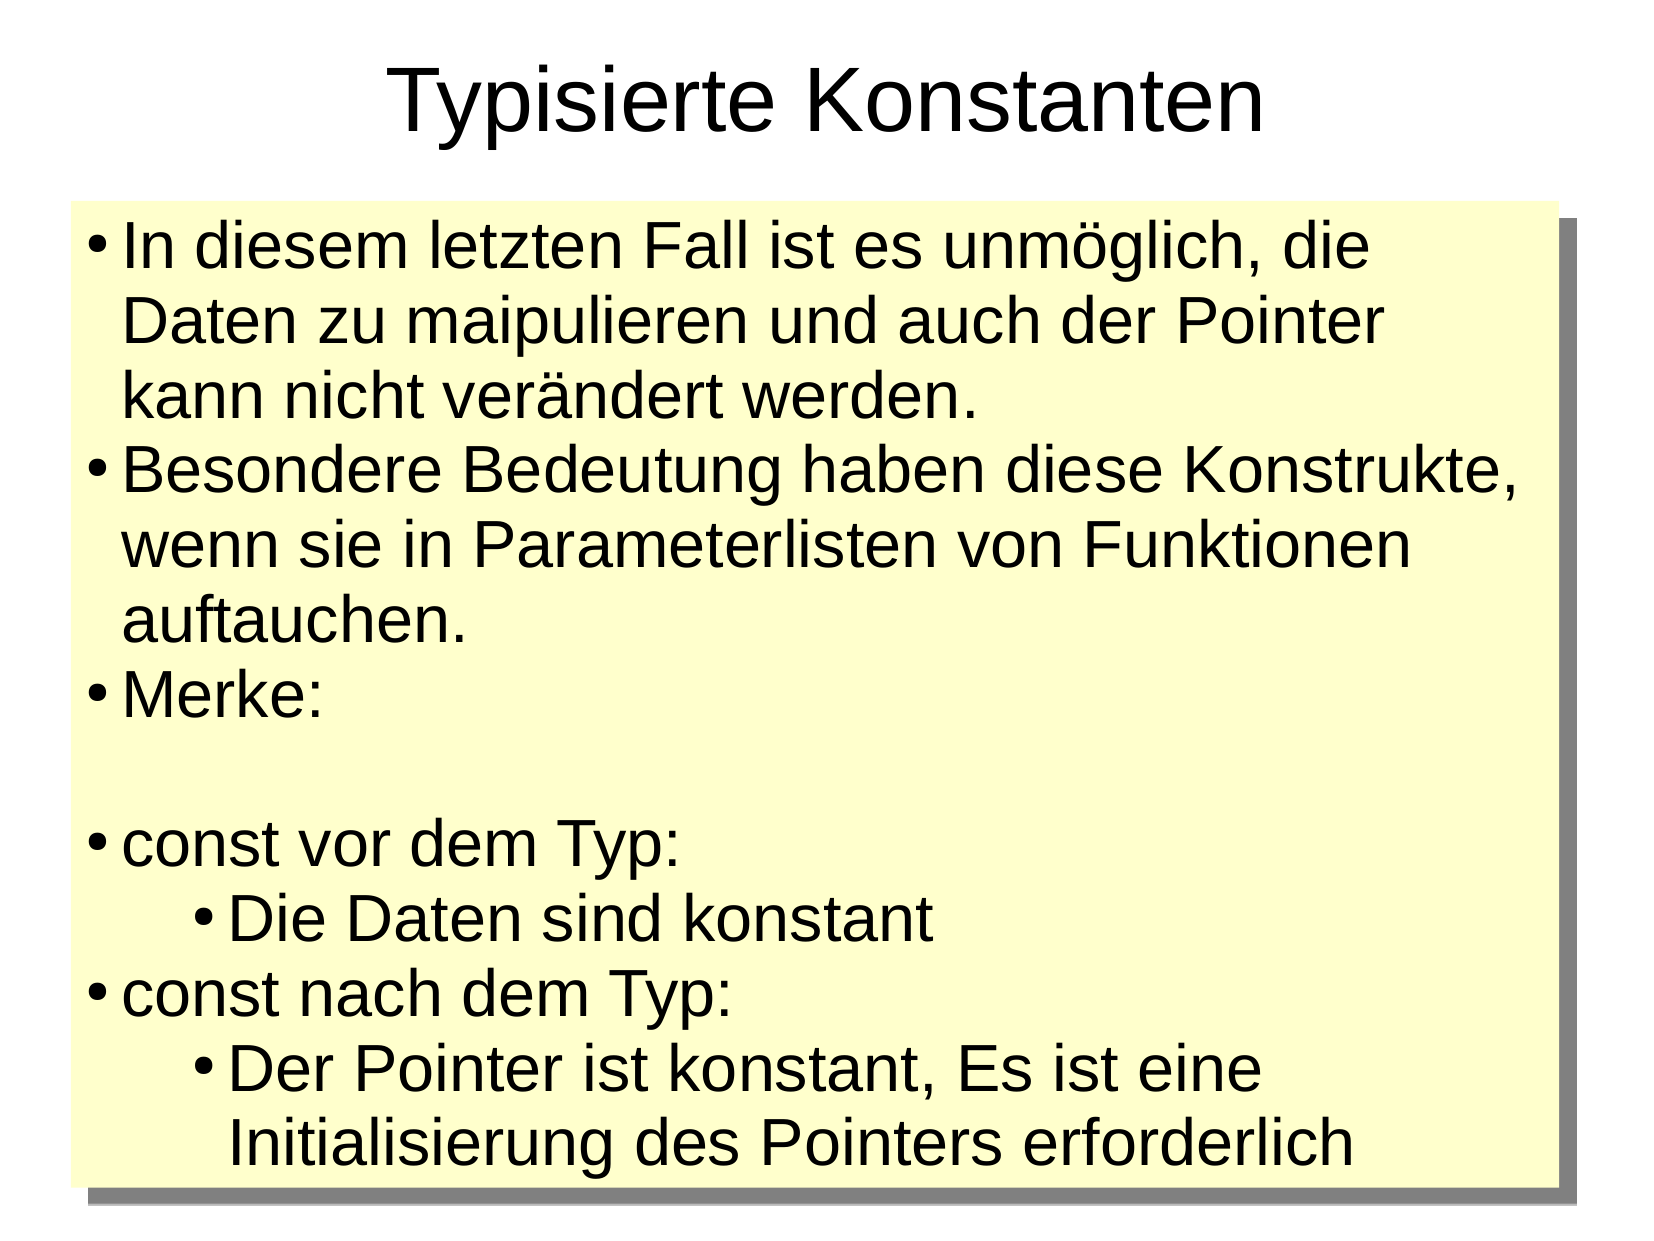

# Typisierte Konstanten
In diesem letzten Fall ist es unmöglich, die Daten zu maipulieren und auch der Pointer kann nicht verändert werden.
Besondere Bedeutung haben diese Konstrukte, wenn sie in Parameterlisten von Funktionen auftauchen.
Merke:
const vor dem Typ:
Die Daten sind konstant
const nach dem Typ:
Der Pointer ist konstant, Es ist eine Initialisierung des Pointers erforderlich
30